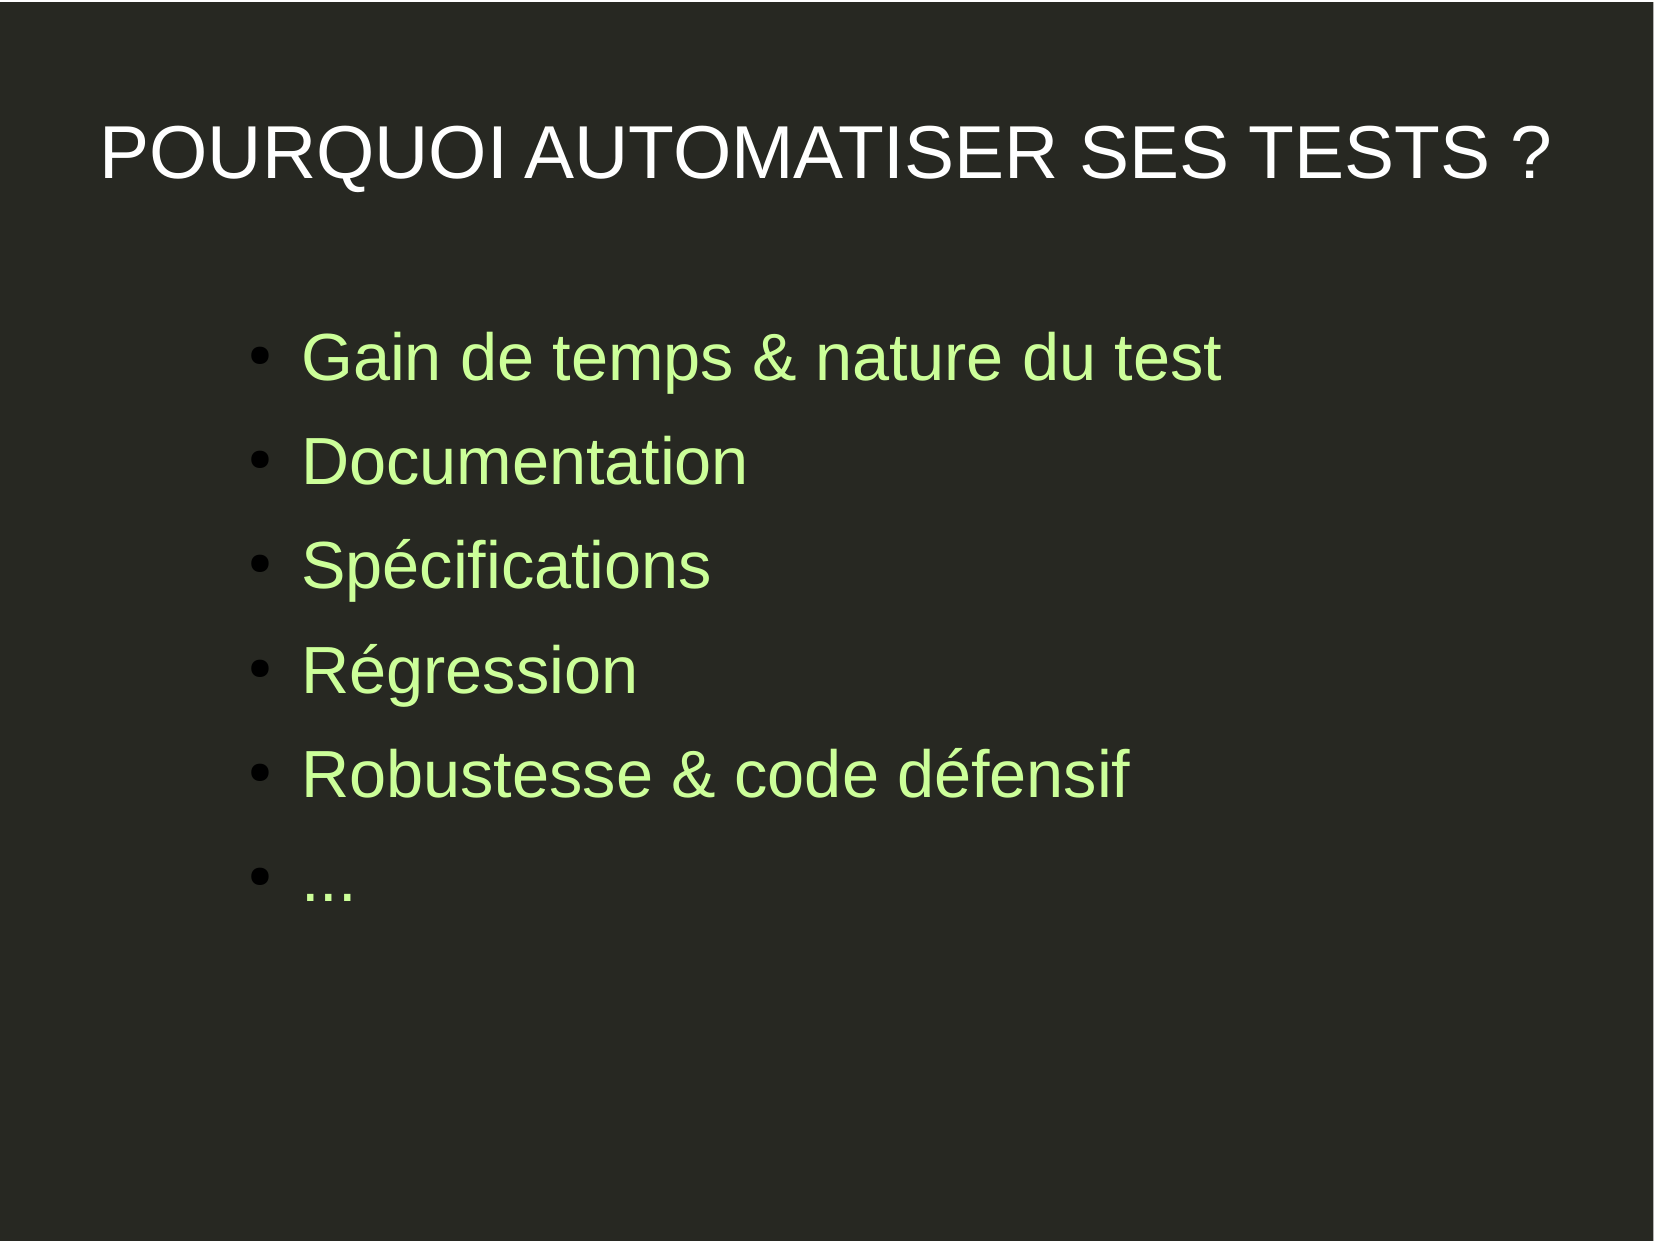

# POURQUOI AUTOMATISER SES TESTS ?
Gain de temps & nature du test
Documentation
Spécifications
Régression
Robustesse & code défensif
...